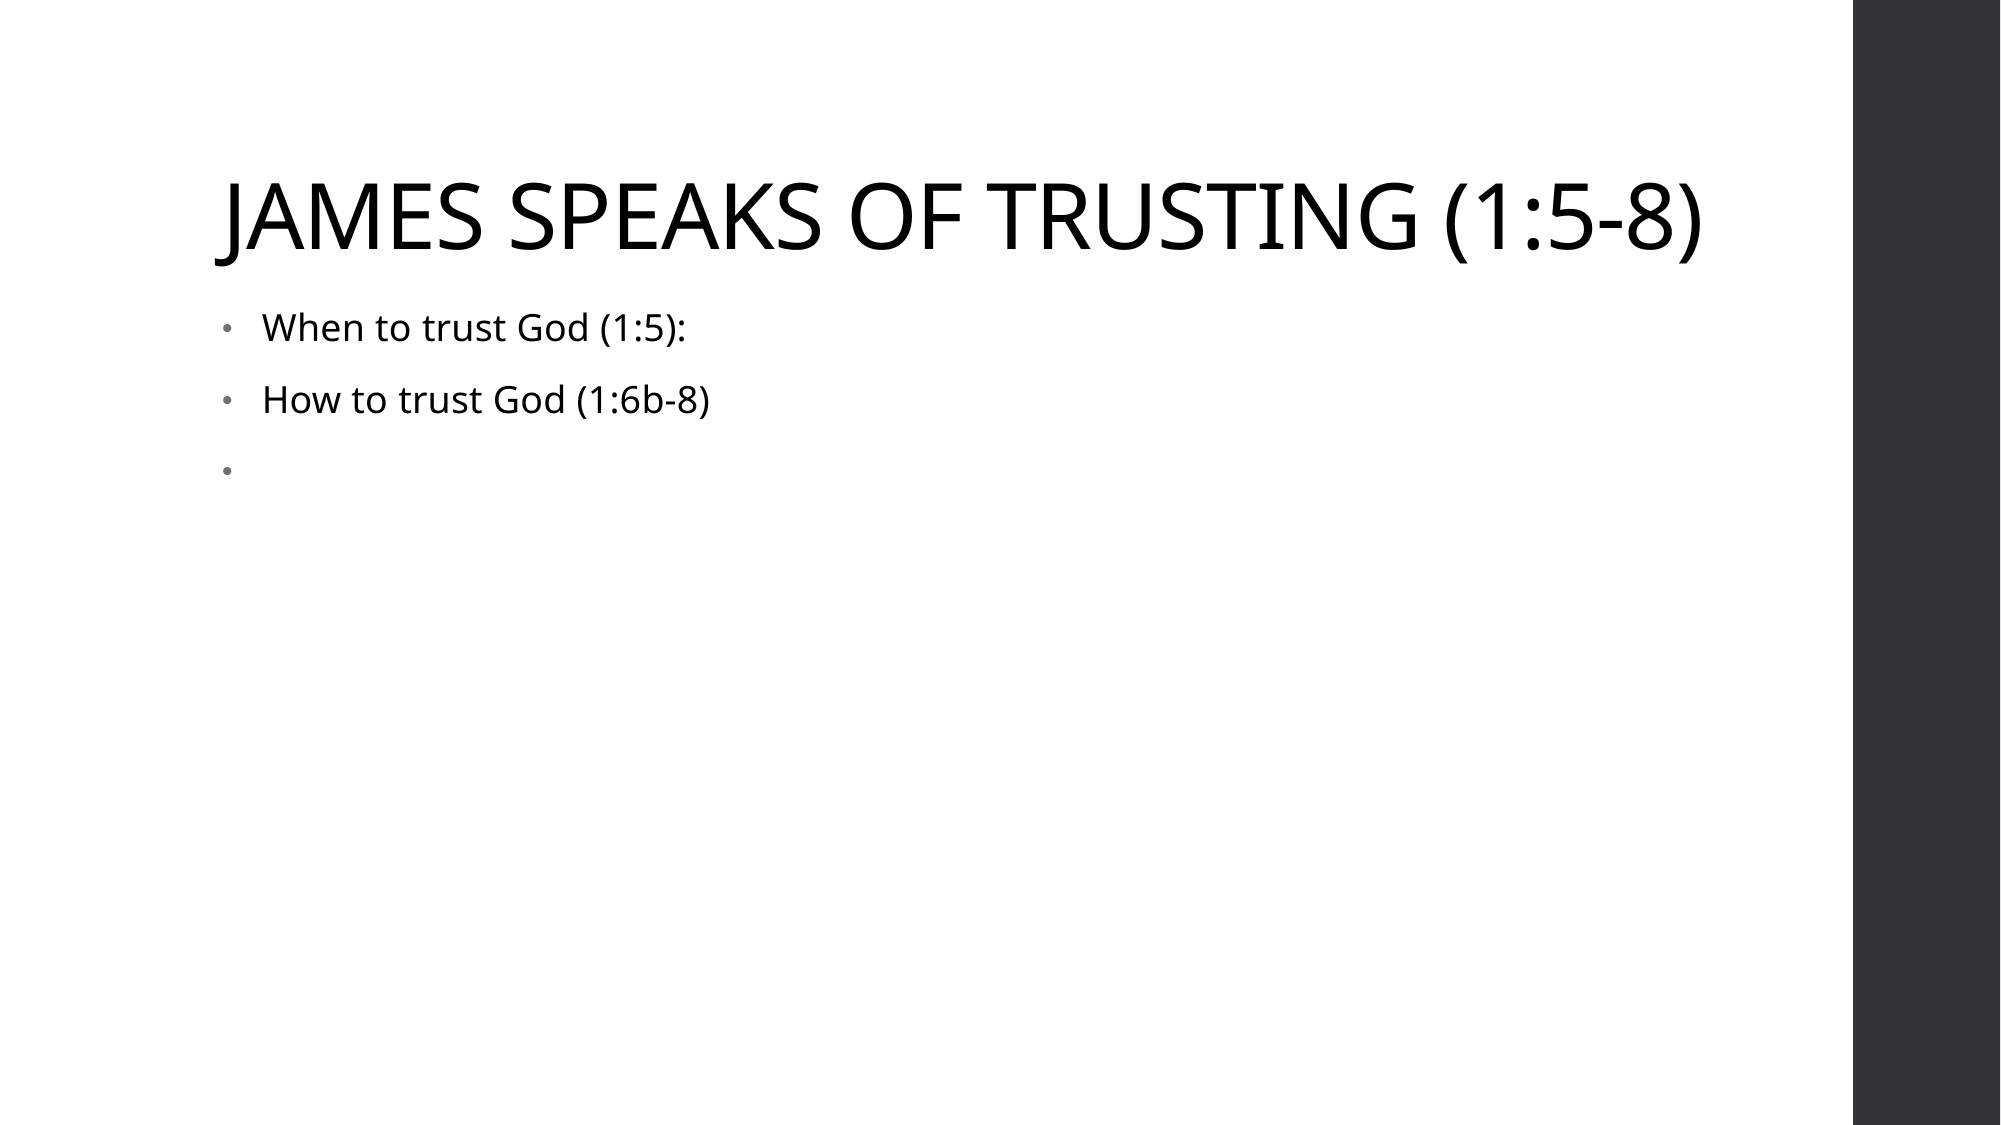

# JAMES SPEAKS OF TRUSTING (1:5-8)
 When to trust God (1:5):
 How to trust God (1:6b-8)